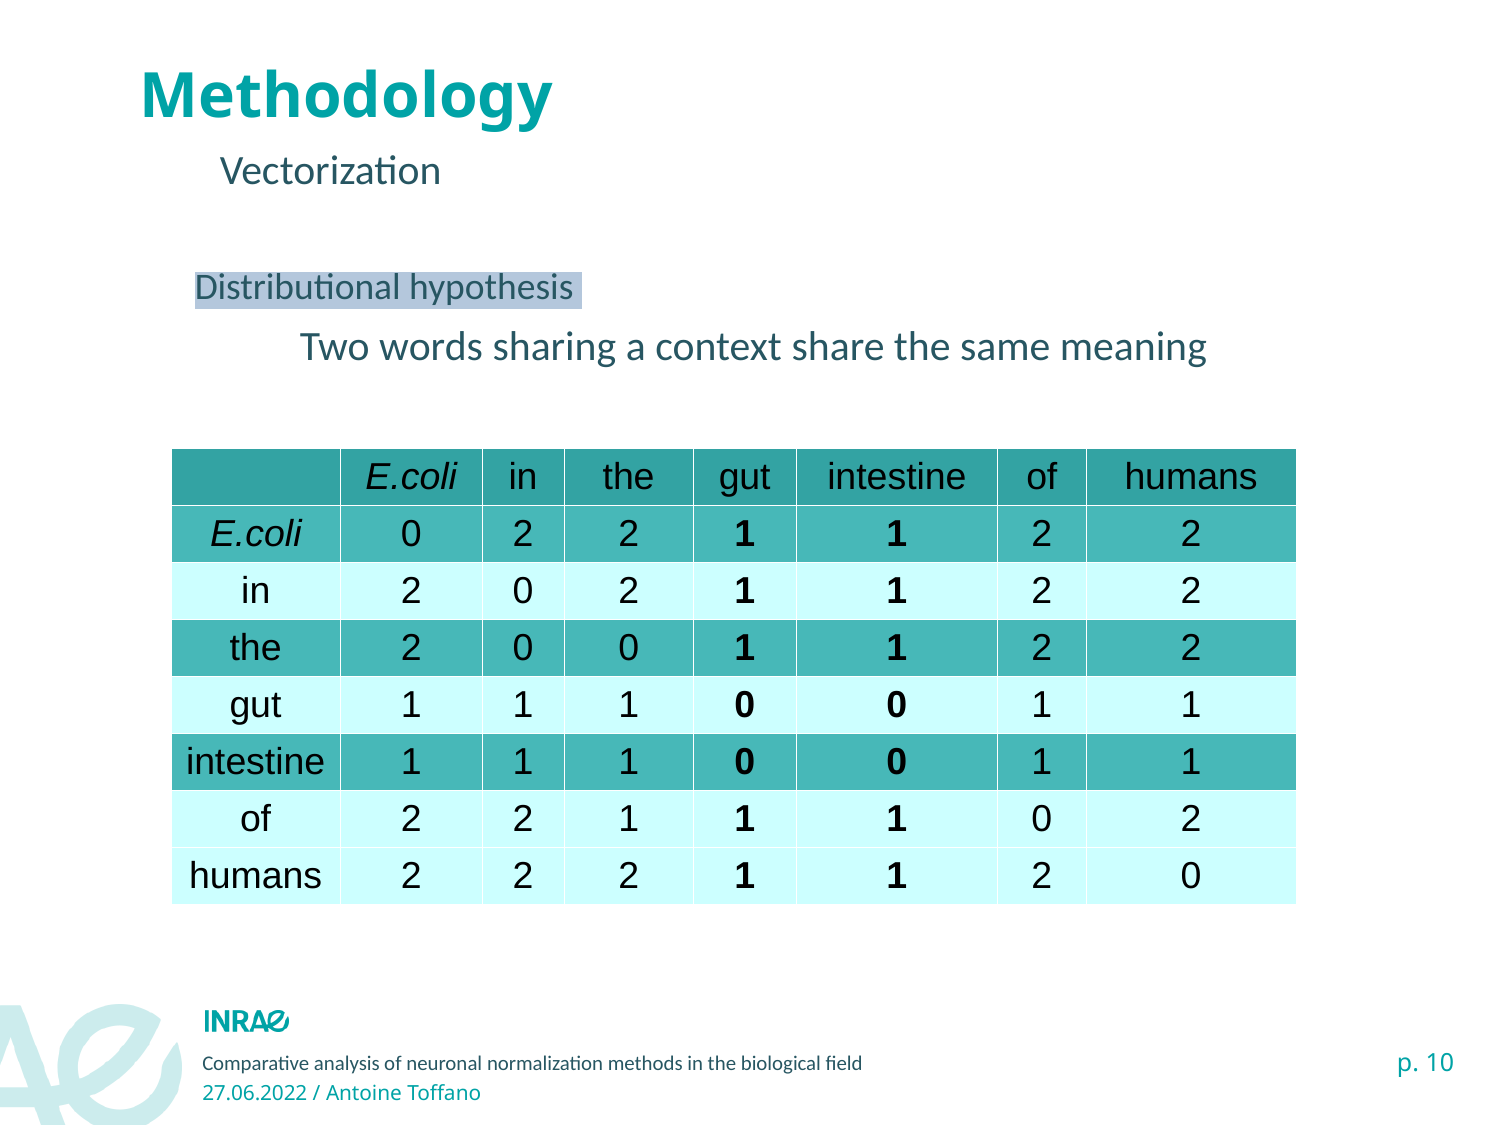

Methodology
Vectorization
Distributional hypothesis
Two words sharing a context share the same meaning
| | E.coli | in | the | gut | intestine | of | humans |
| --- | --- | --- | --- | --- | --- | --- | --- |
| E.coli | 0 | 2 | 2 | 1 | 1 | 2 | 2 |
| in | 2 | 0 | 2 | 1 | 1 | 2 | 2 |
| the | 2 | 0 | 0 | 1 | 1 | 2 | 2 |
| gut | 1 | 1 | 1 | 0 | 0 | 1 | 1 |
| intestine | 1 | 1 | 1 | 0 | 0 | 1 | 1 |
| of | 2 | 2 | 1 | 1 | 1 | 0 | 2 |
| humans | 2 | 2 | 2 | 1 | 1 | 2 | 0 |